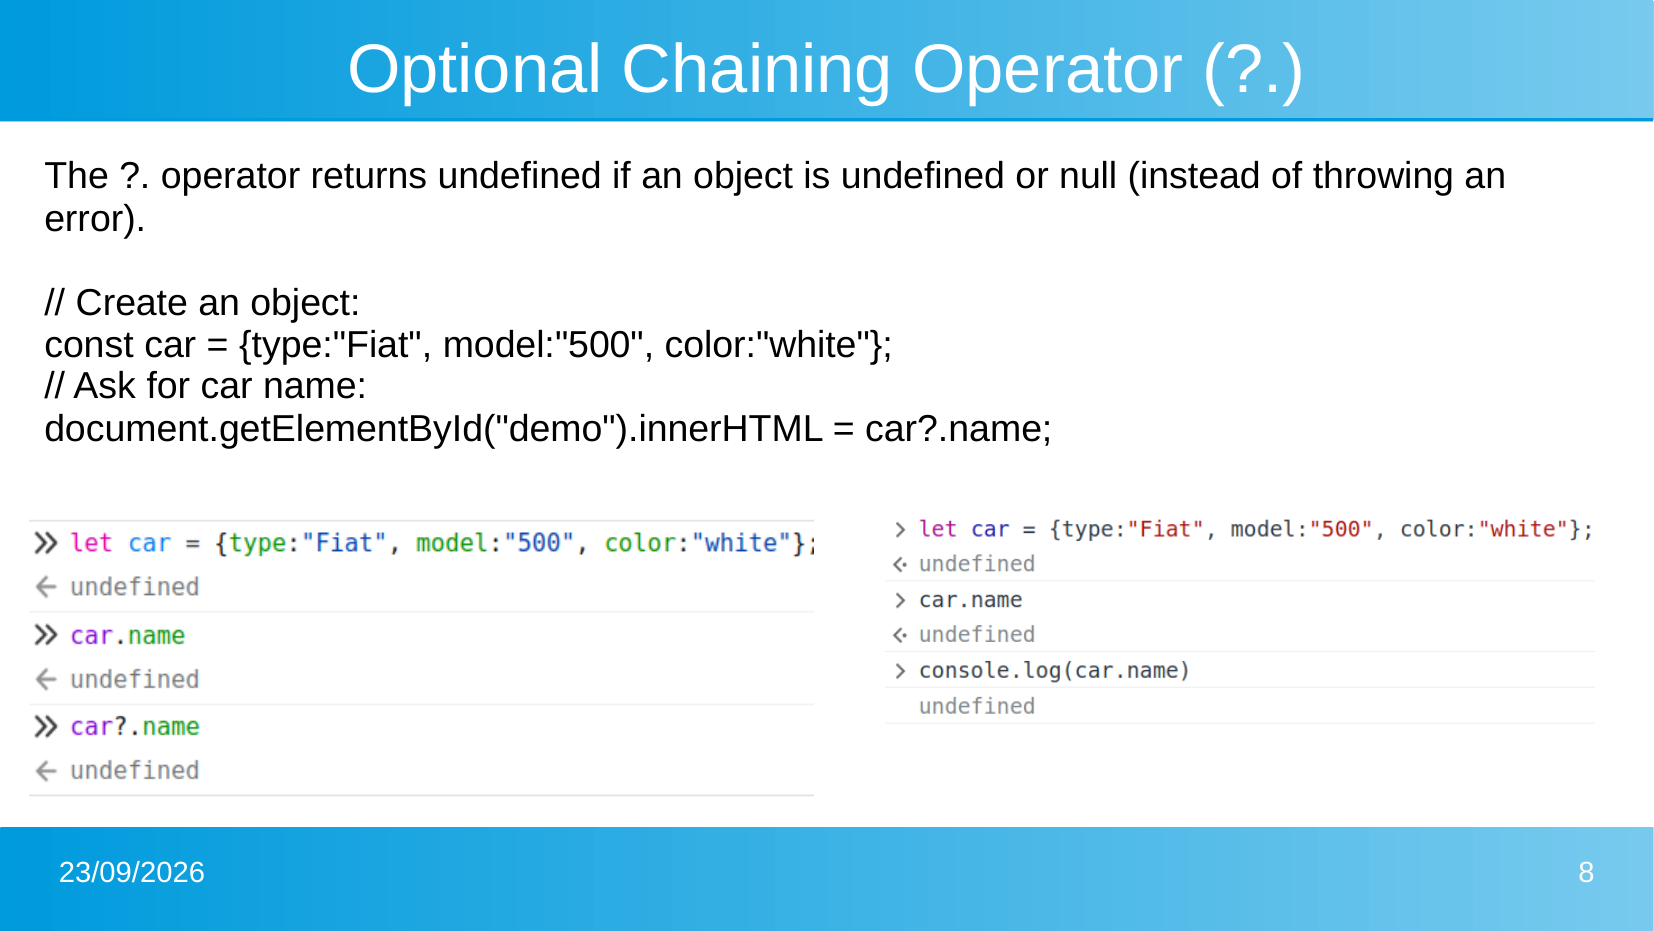

# Optional Chaining Operator (?.)
The ?. operator returns undefined if an object is undefined or null (instead of throwing an error).
// Create an object:
const car = {type:"Fiat", model:"500", color:"white"};
// Ask for car name:
document.getElementById("demo").innerHTML = car?.name;
8